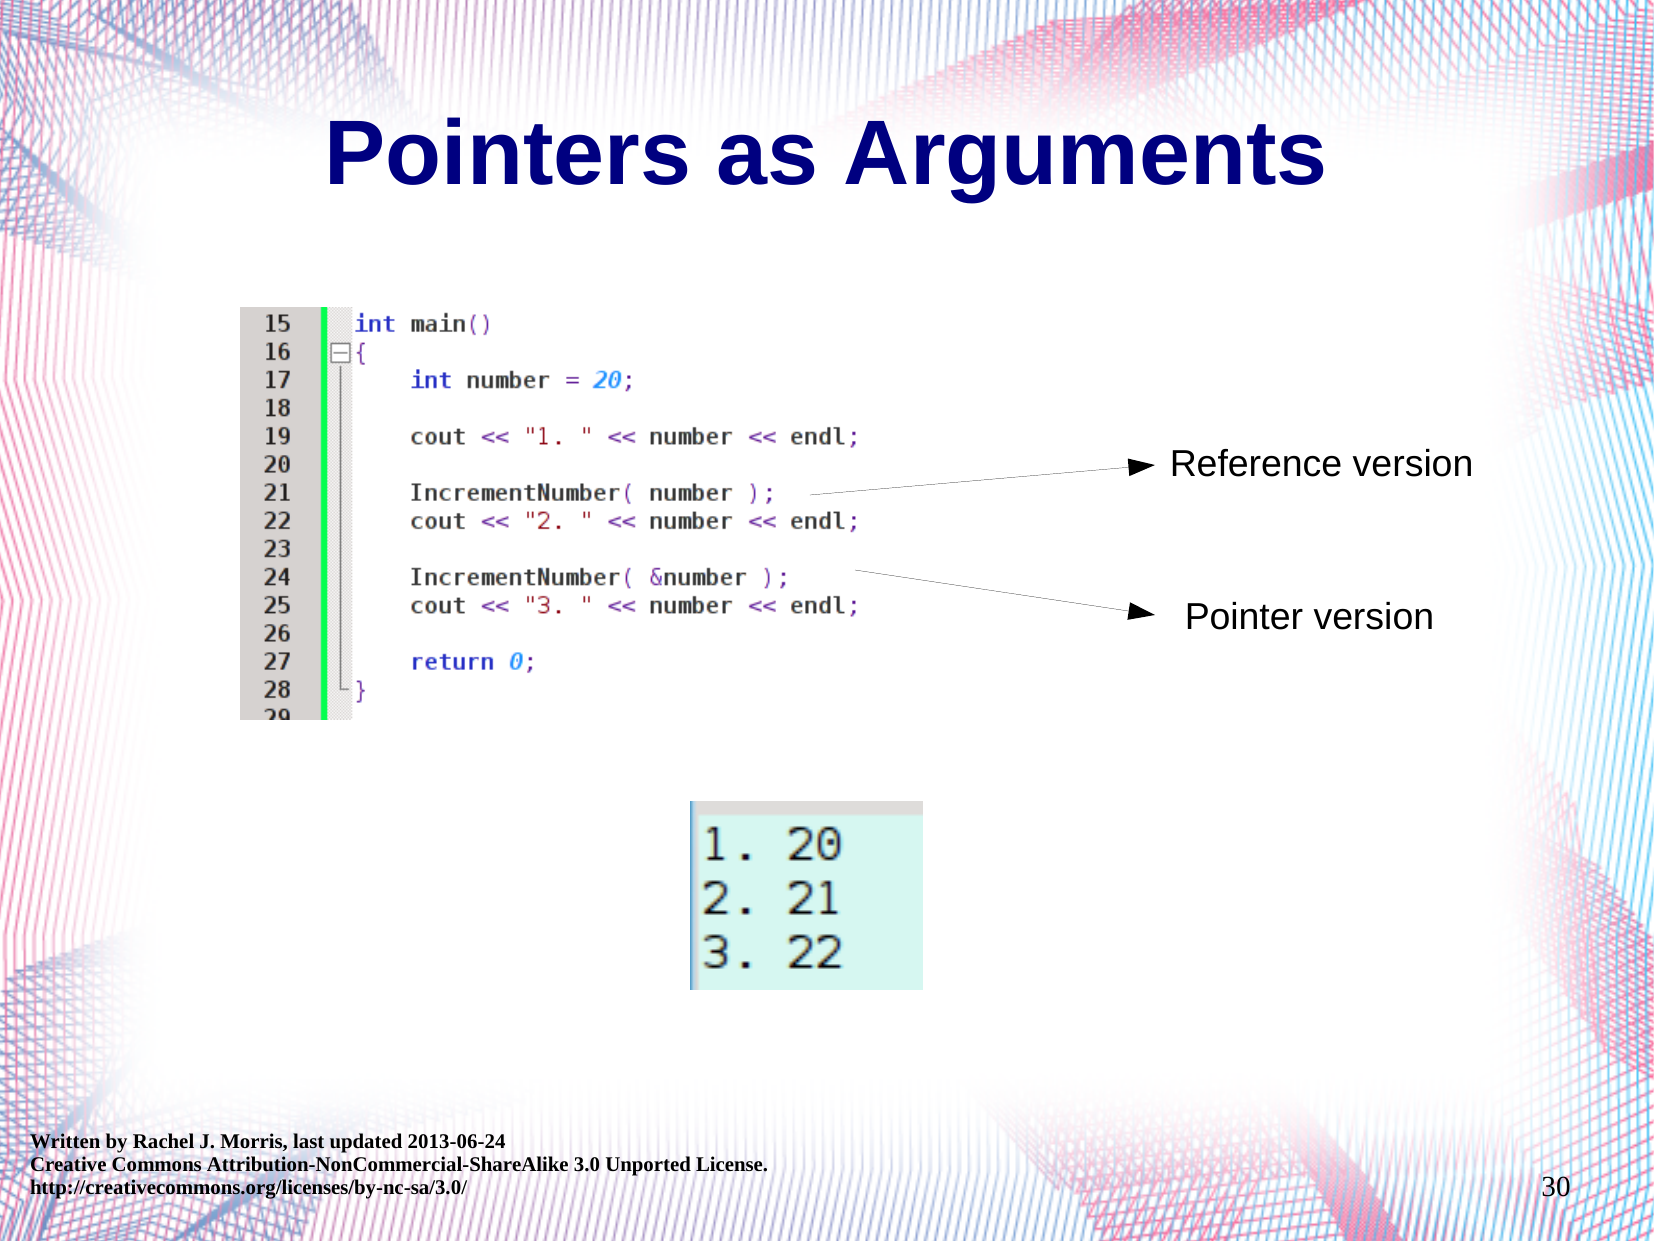

# Pointers as Arguments
Reference version
Pointer version
30